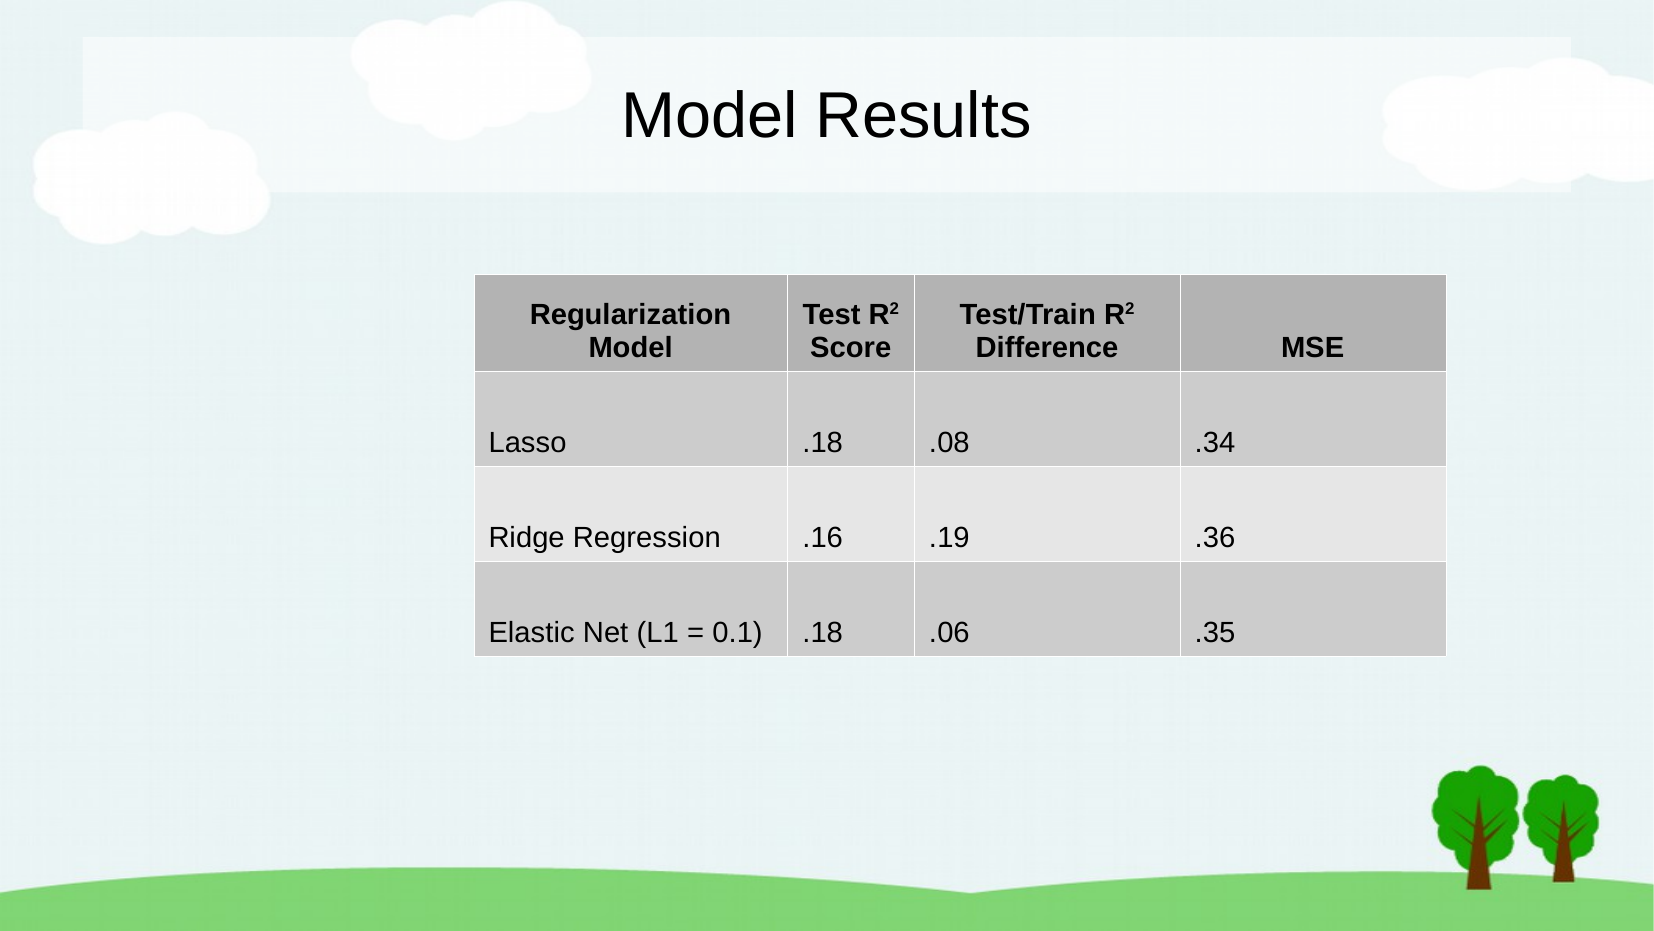

# Model Results
| Regularization Model | Test R2 Score | Test/Train R2 Difference | MSE |
| --- | --- | --- | --- |
| Lasso | .18 | .08 | .34 |
| Ridge Regression | .16 | .19 | .36 |
| Elastic Net (L1 = 0.1) | .18 | .06 | .35 |